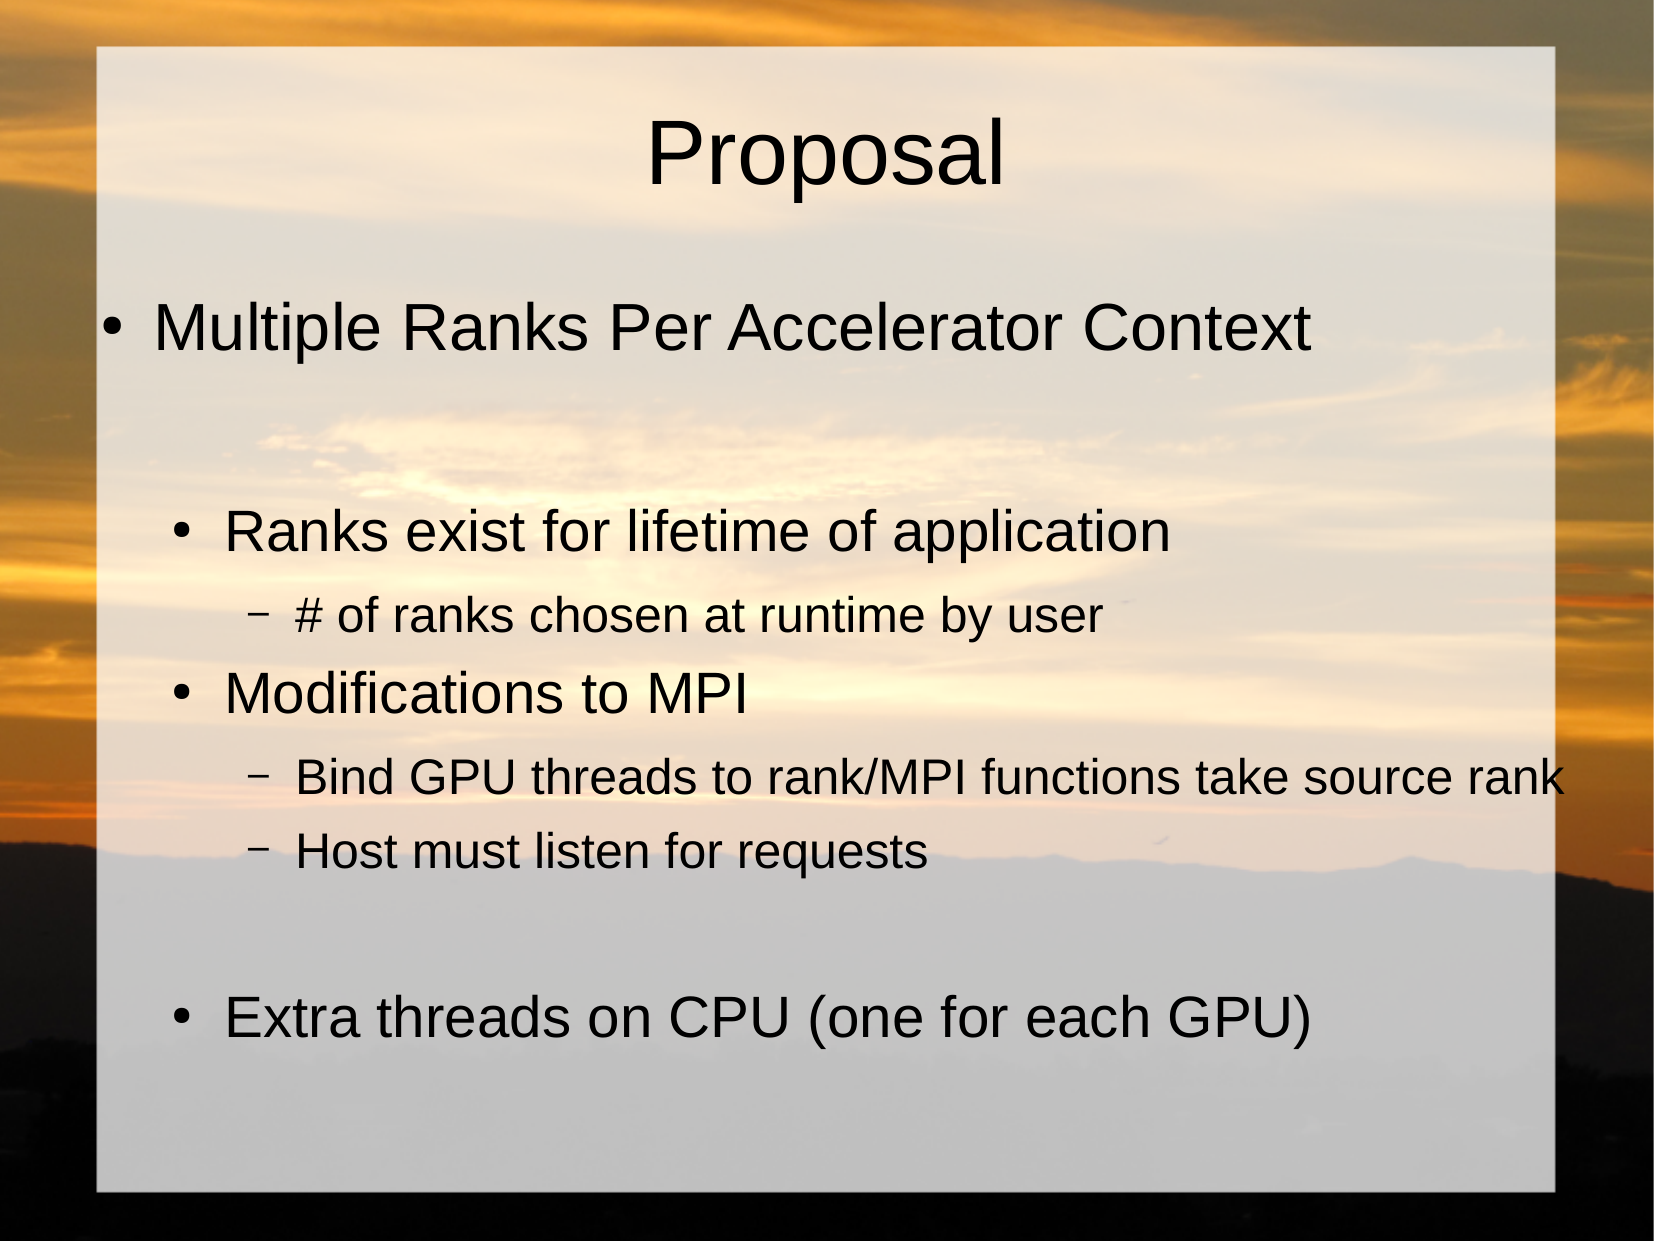

# Proposal
Multiple Ranks Per Accelerator Context
Ranks exist for lifetime of application
# of ranks chosen at runtime by user
Modifications to MPI
Bind GPU threads to rank/MPI functions take source rank
Host must listen for requests
Extra threads on CPU (one for each GPU)